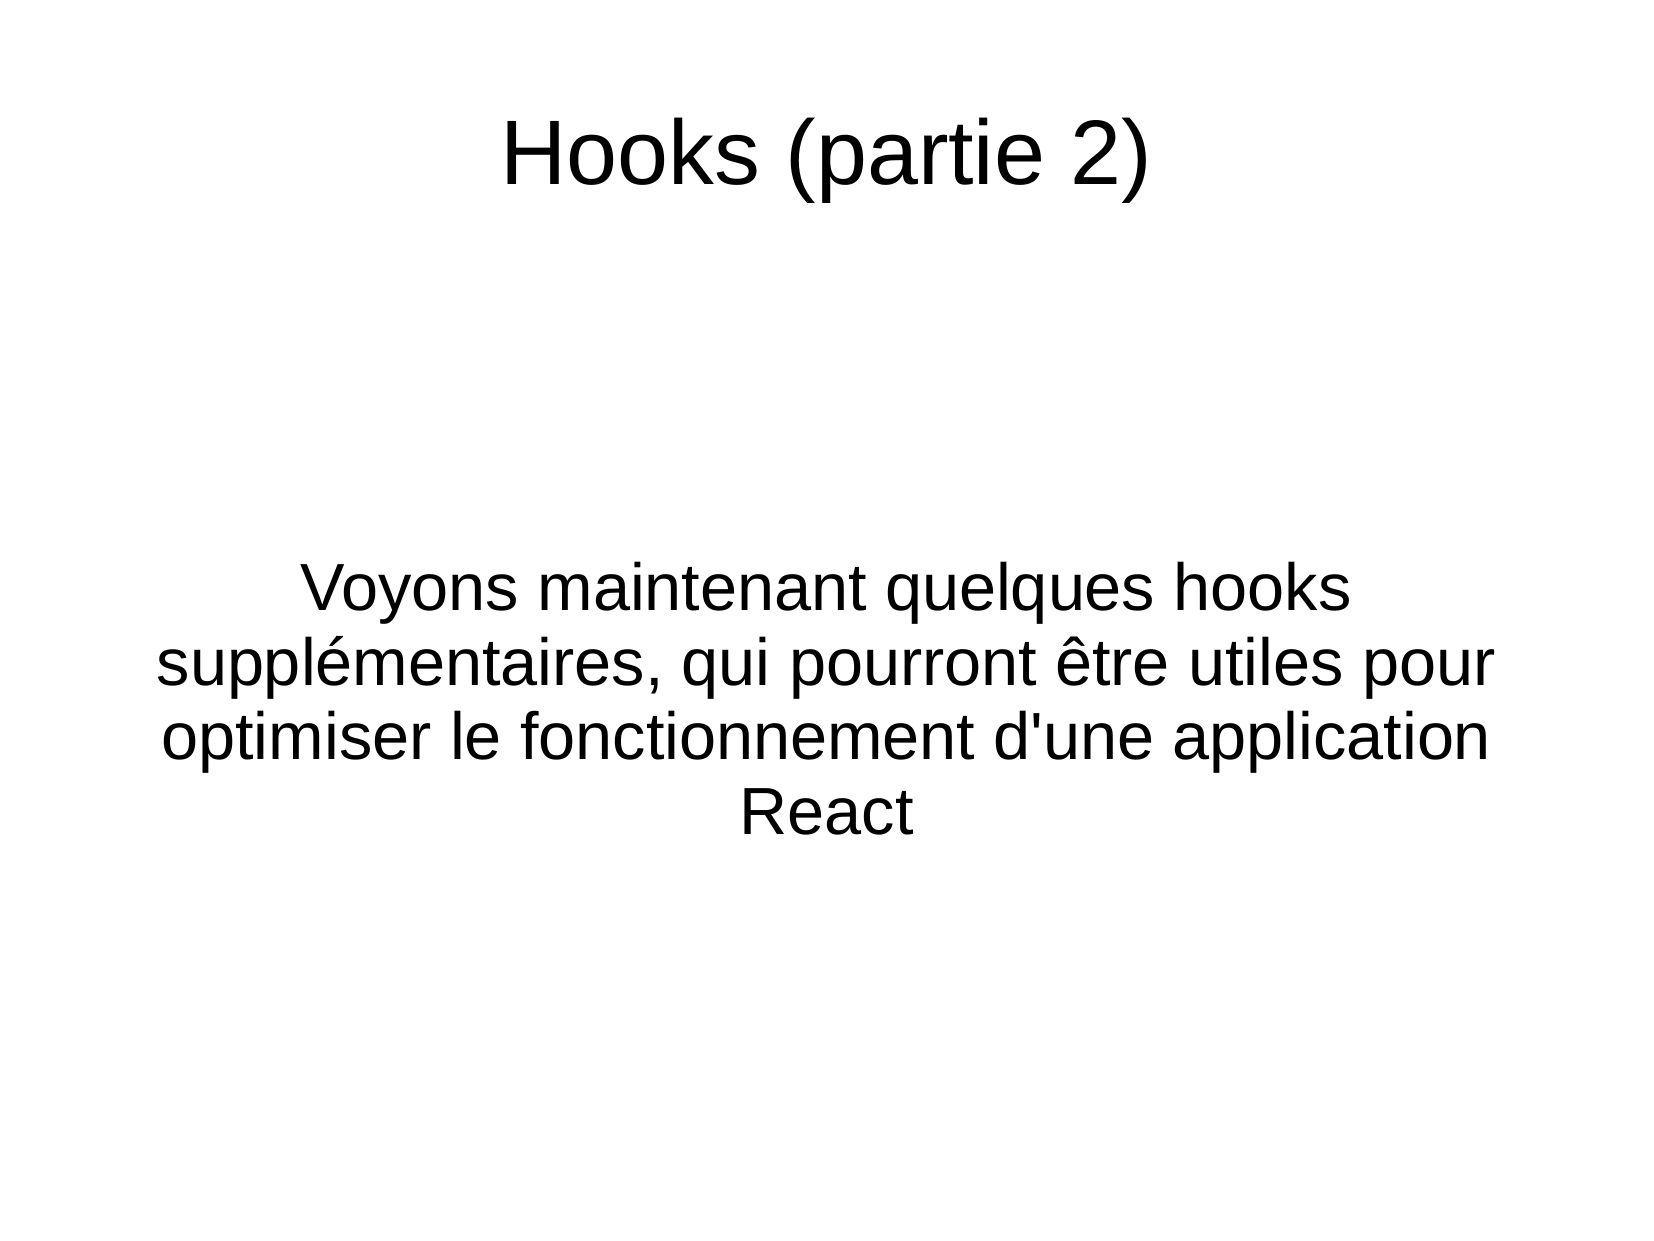

# Hooks (partie 2)
Voyons maintenant quelques hooks supplémentaires, qui pourront être utiles pour optimiser le fonctionnement d'une application React